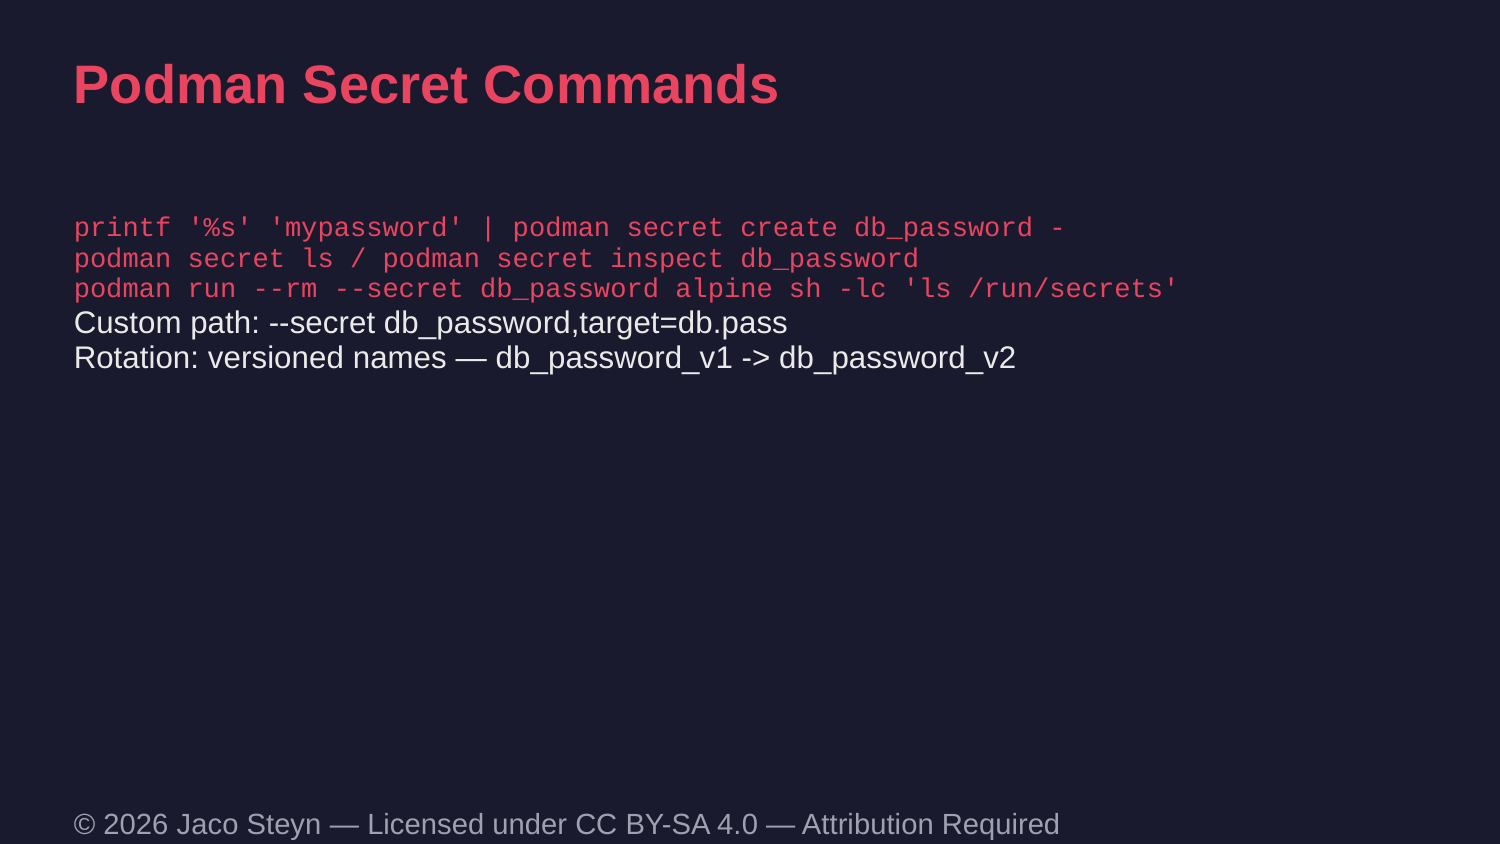

Podman Secret Commands
printf '%s' 'mypassword' | podman secret create db_password -
podman secret ls / podman secret inspect db_password
podman run --rm --secret db_password alpine sh -lc 'ls /run/secrets'
Custom path: --secret db_password,target=db.pass
Rotation: versioned names — db_password_v1 -> db_password_v2
© 2026 Jaco Steyn — Licensed under CC BY-SA 4.0 — Attribution Required